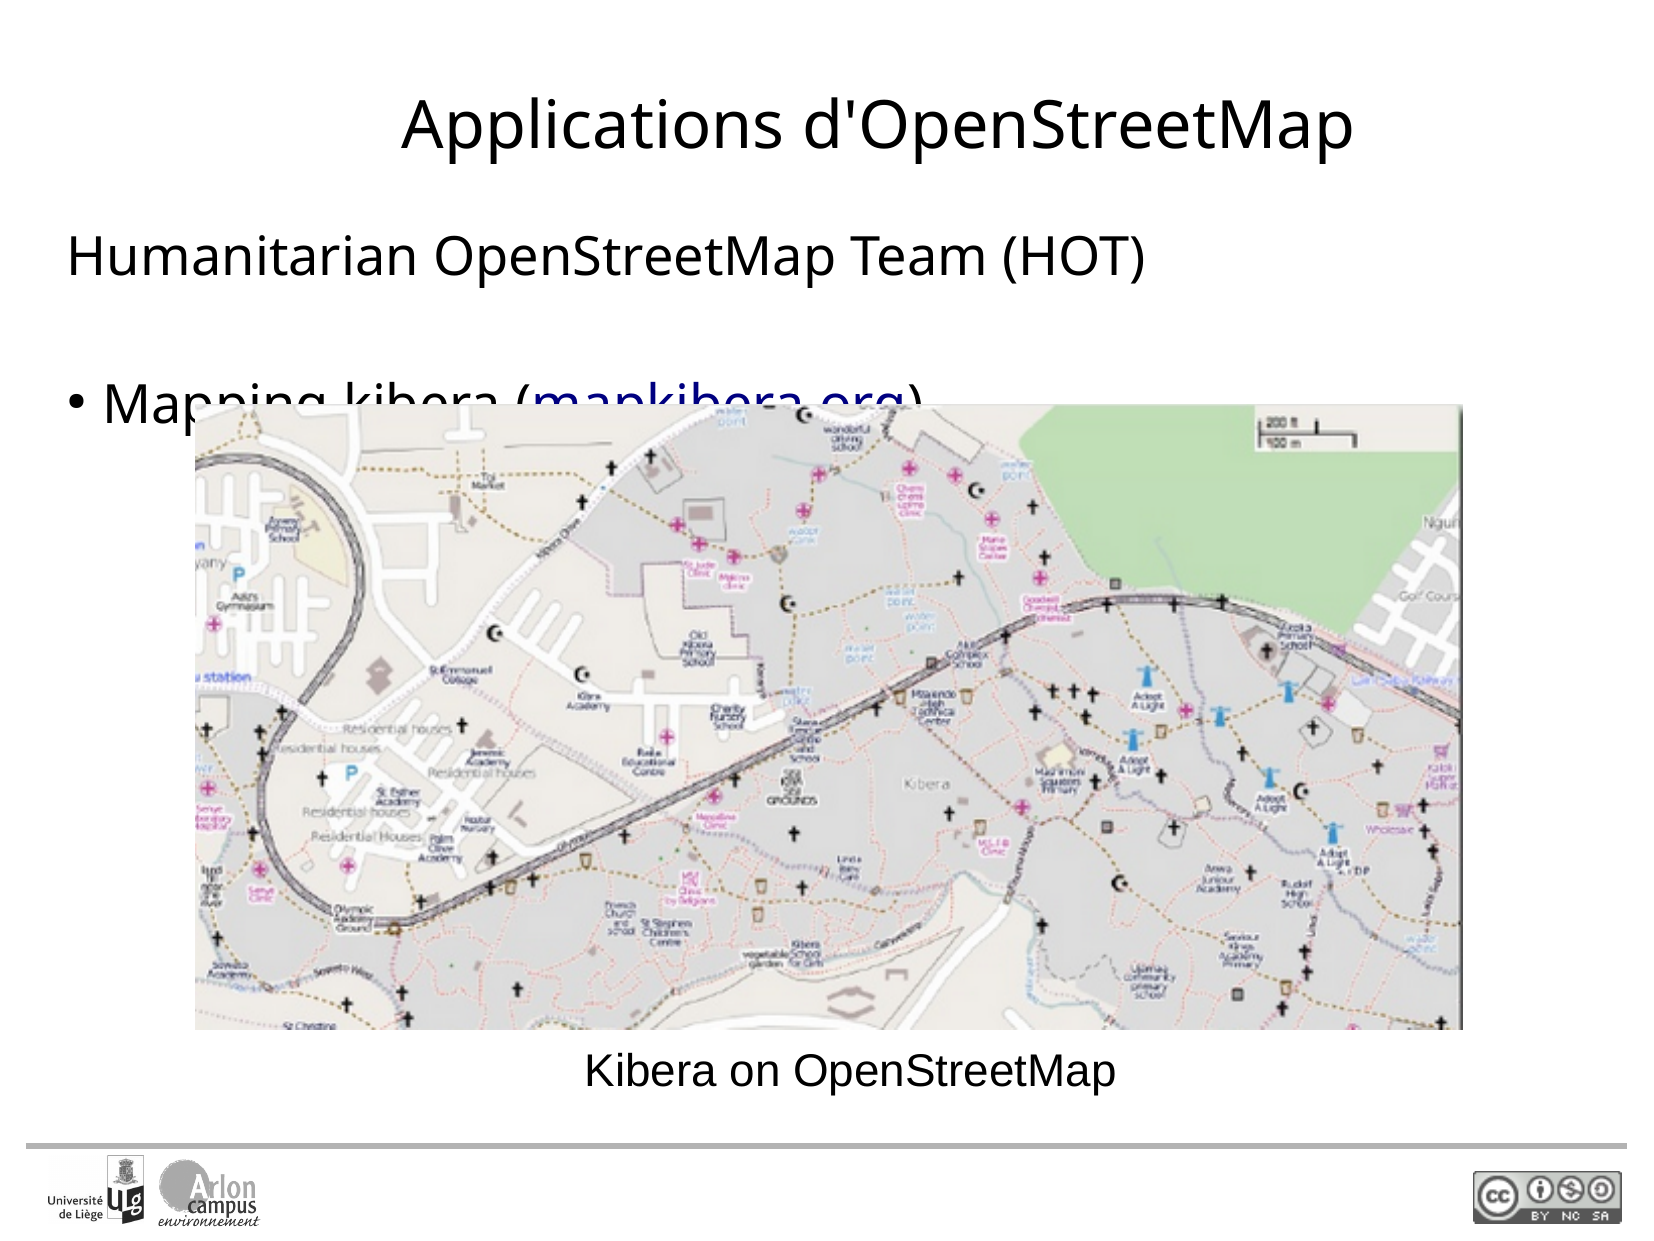

# Applications d'OpenStreetMap
Humanitarian OpenStreetMap Team (HOT)
Mapping kibera (mapkibera.org)
Kibera on OpenStreetMap